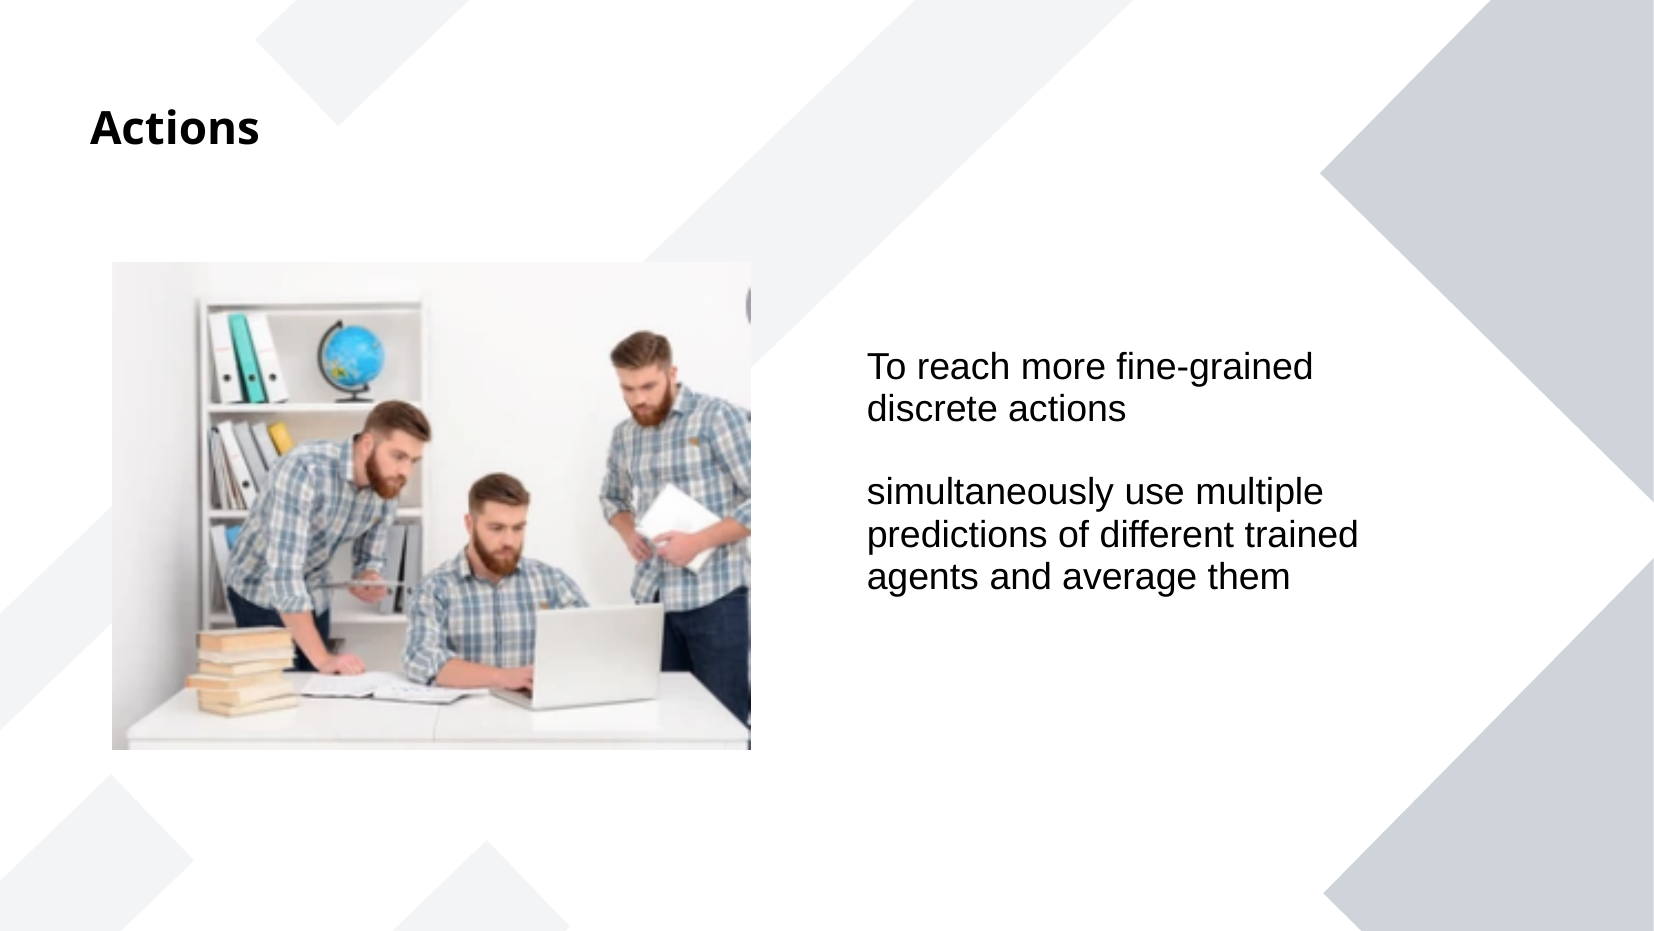

Actions
To reach more fine-grained discrete actions
simultaneously use multiple predictions of different trained agents and average them